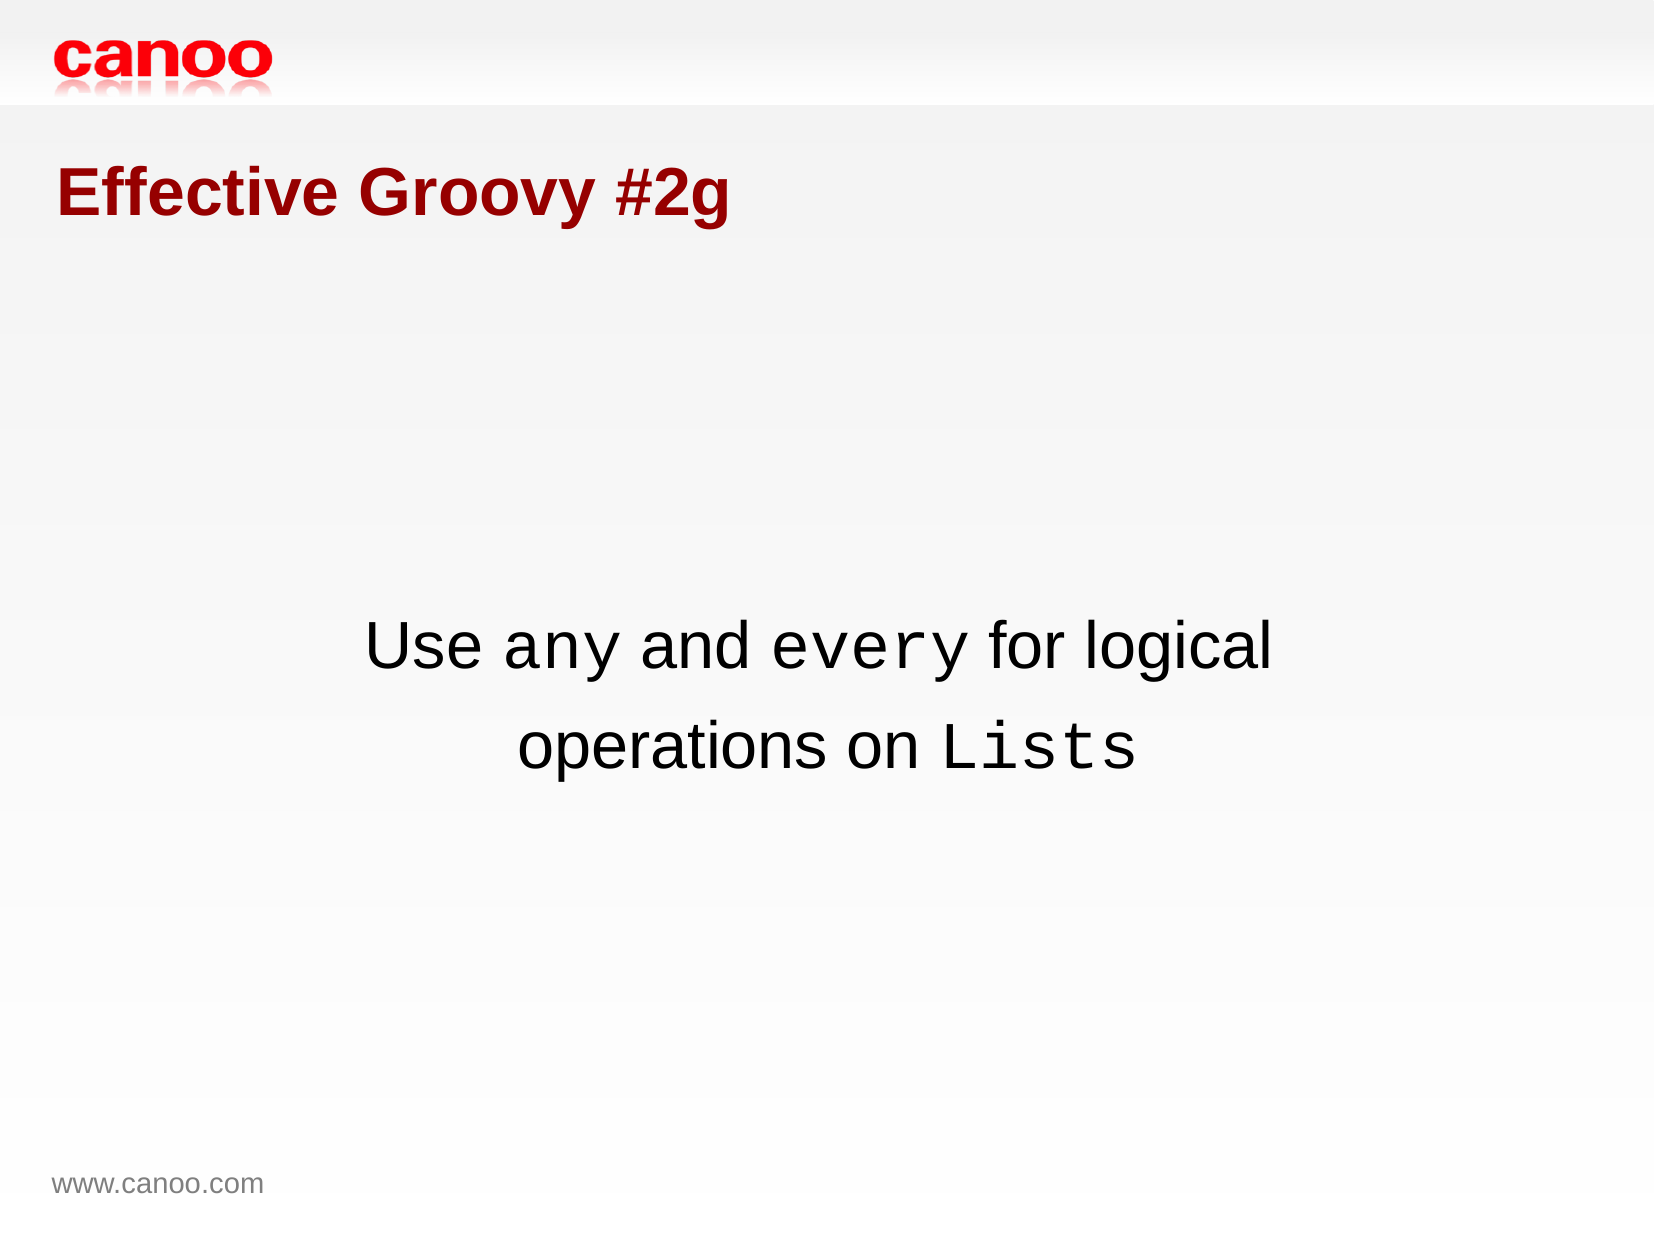

# Effective Groovy #2g
Use any and every for logical
operations on Lists